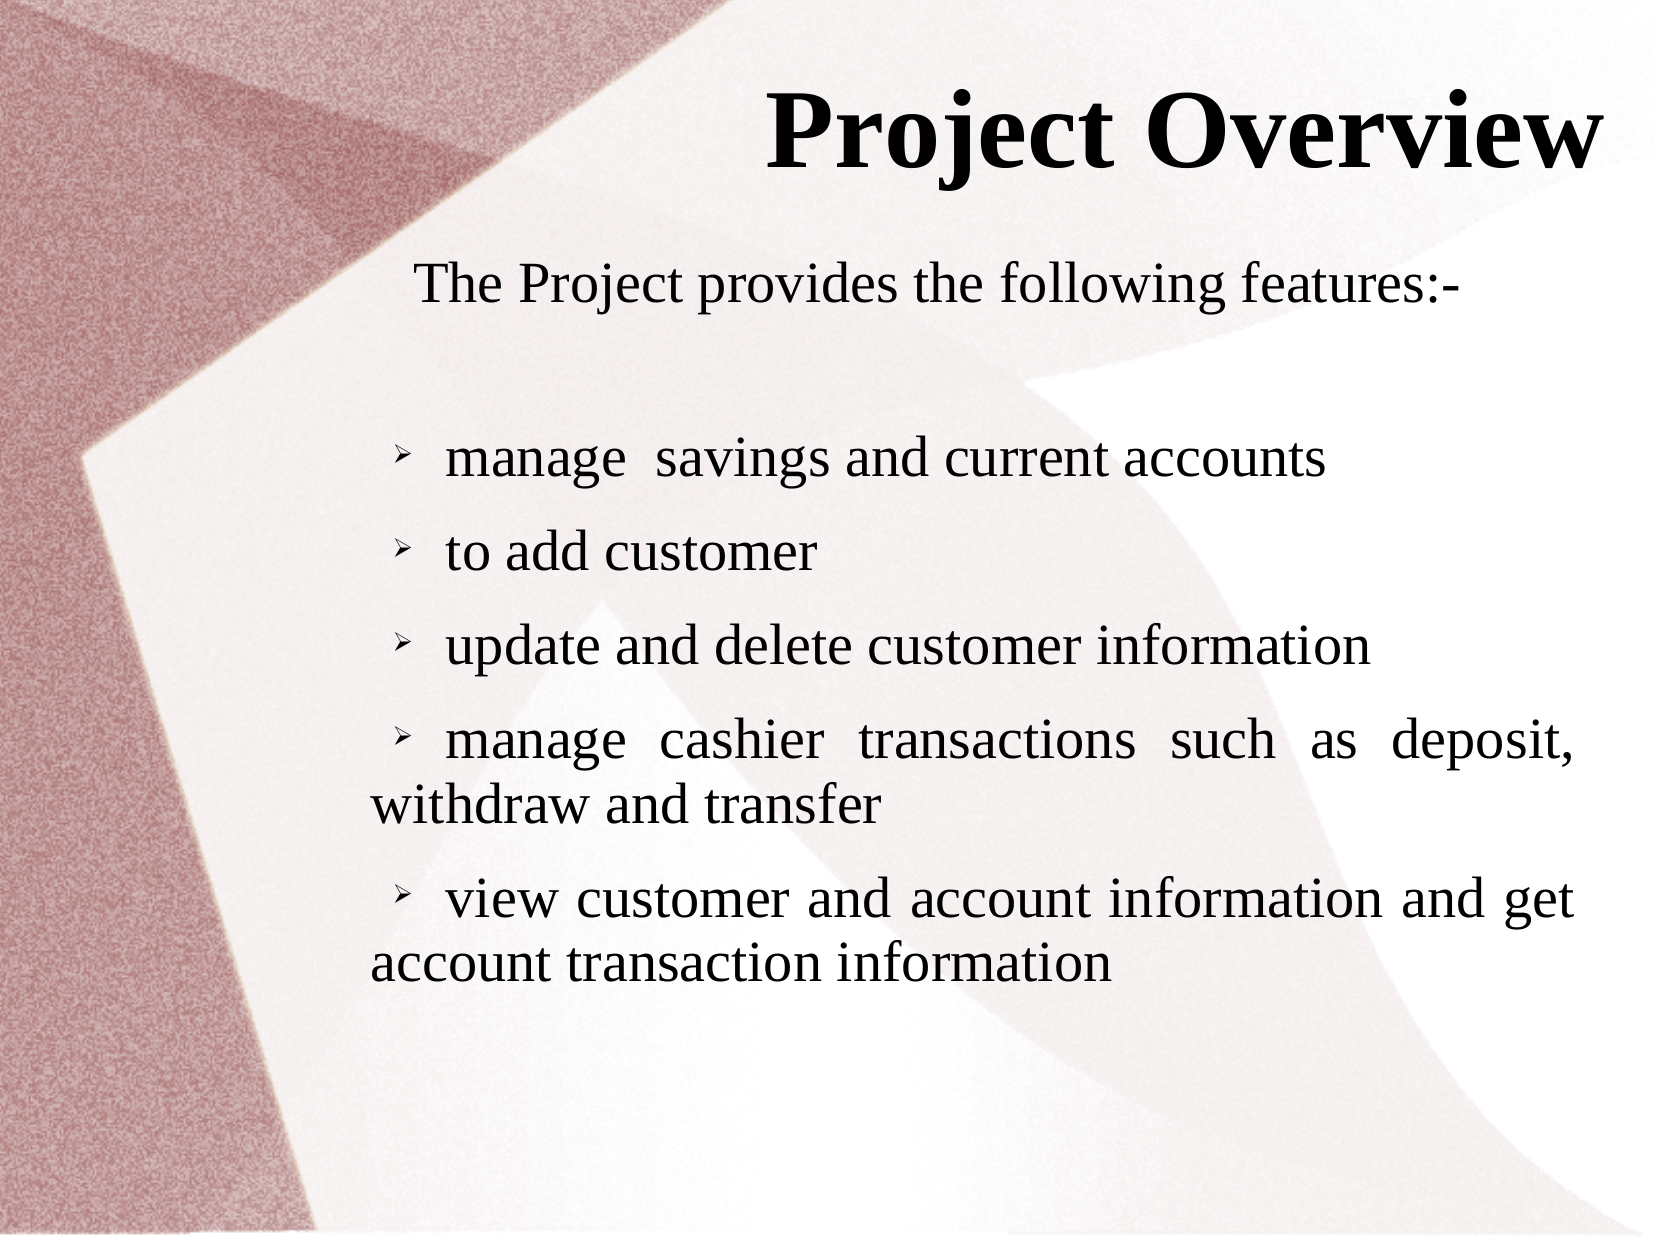

# Project Overview
The Project provides the following features:-
manage savings and current accounts
to add customer
update and delete customer information
manage cashier transactions such as deposit, withdraw and transfer
view customer and account information and get account transaction information